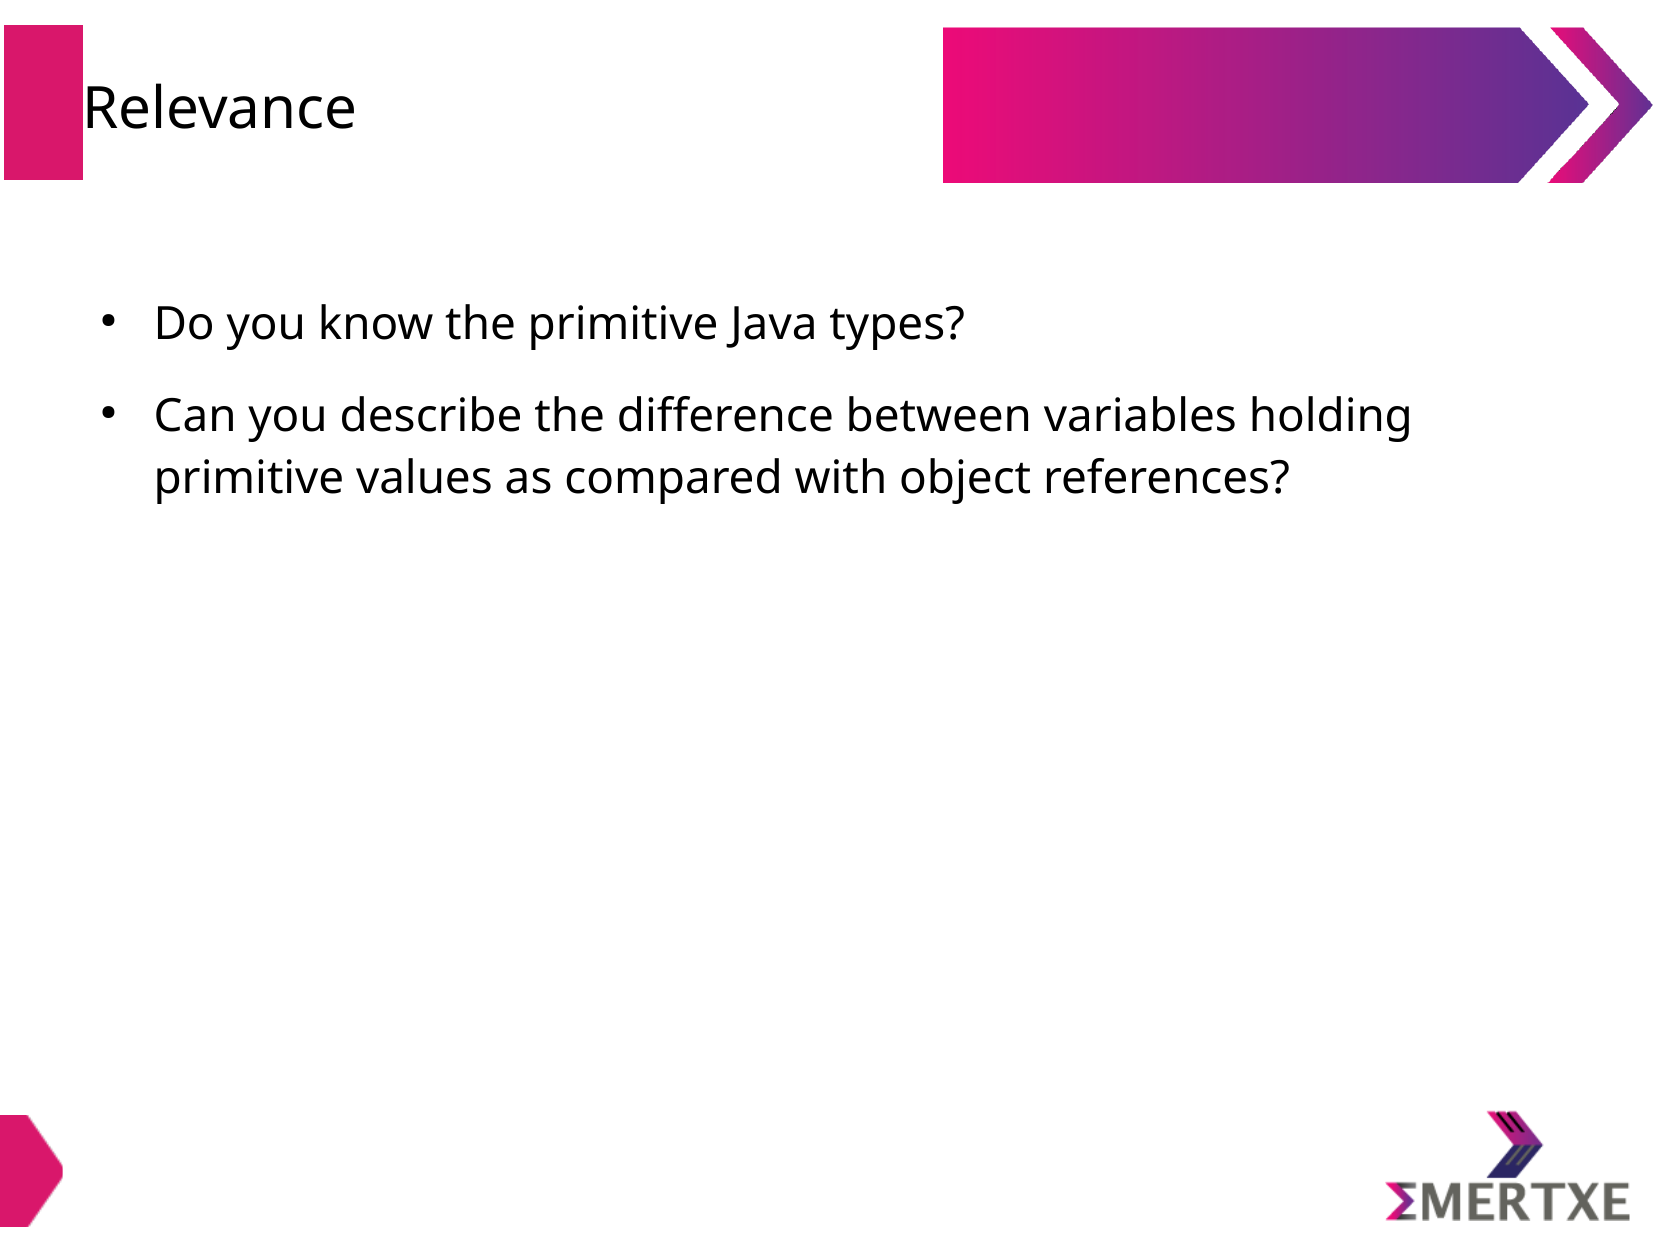

# Relevance
Do you know the primitive Java types?
Can you describe the difference between variables holding primitive values as compared with object references?